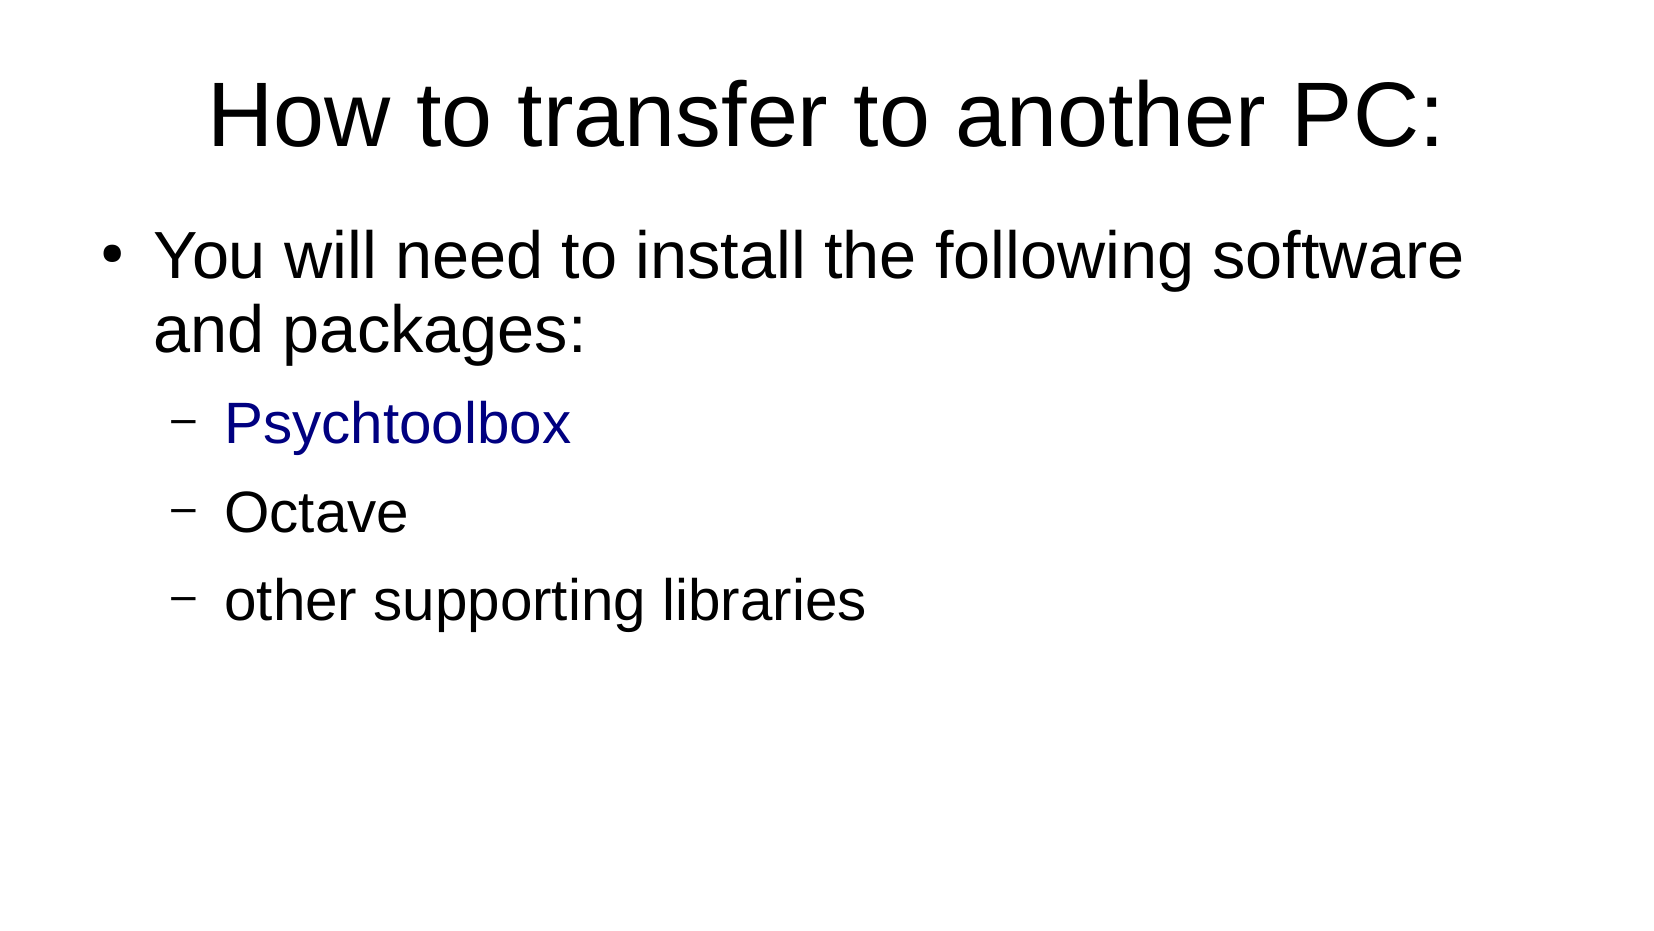

# How to transfer to another PC:
You will need to install the following software and packages:
Psychtoolbox
Octave
other supporting libraries